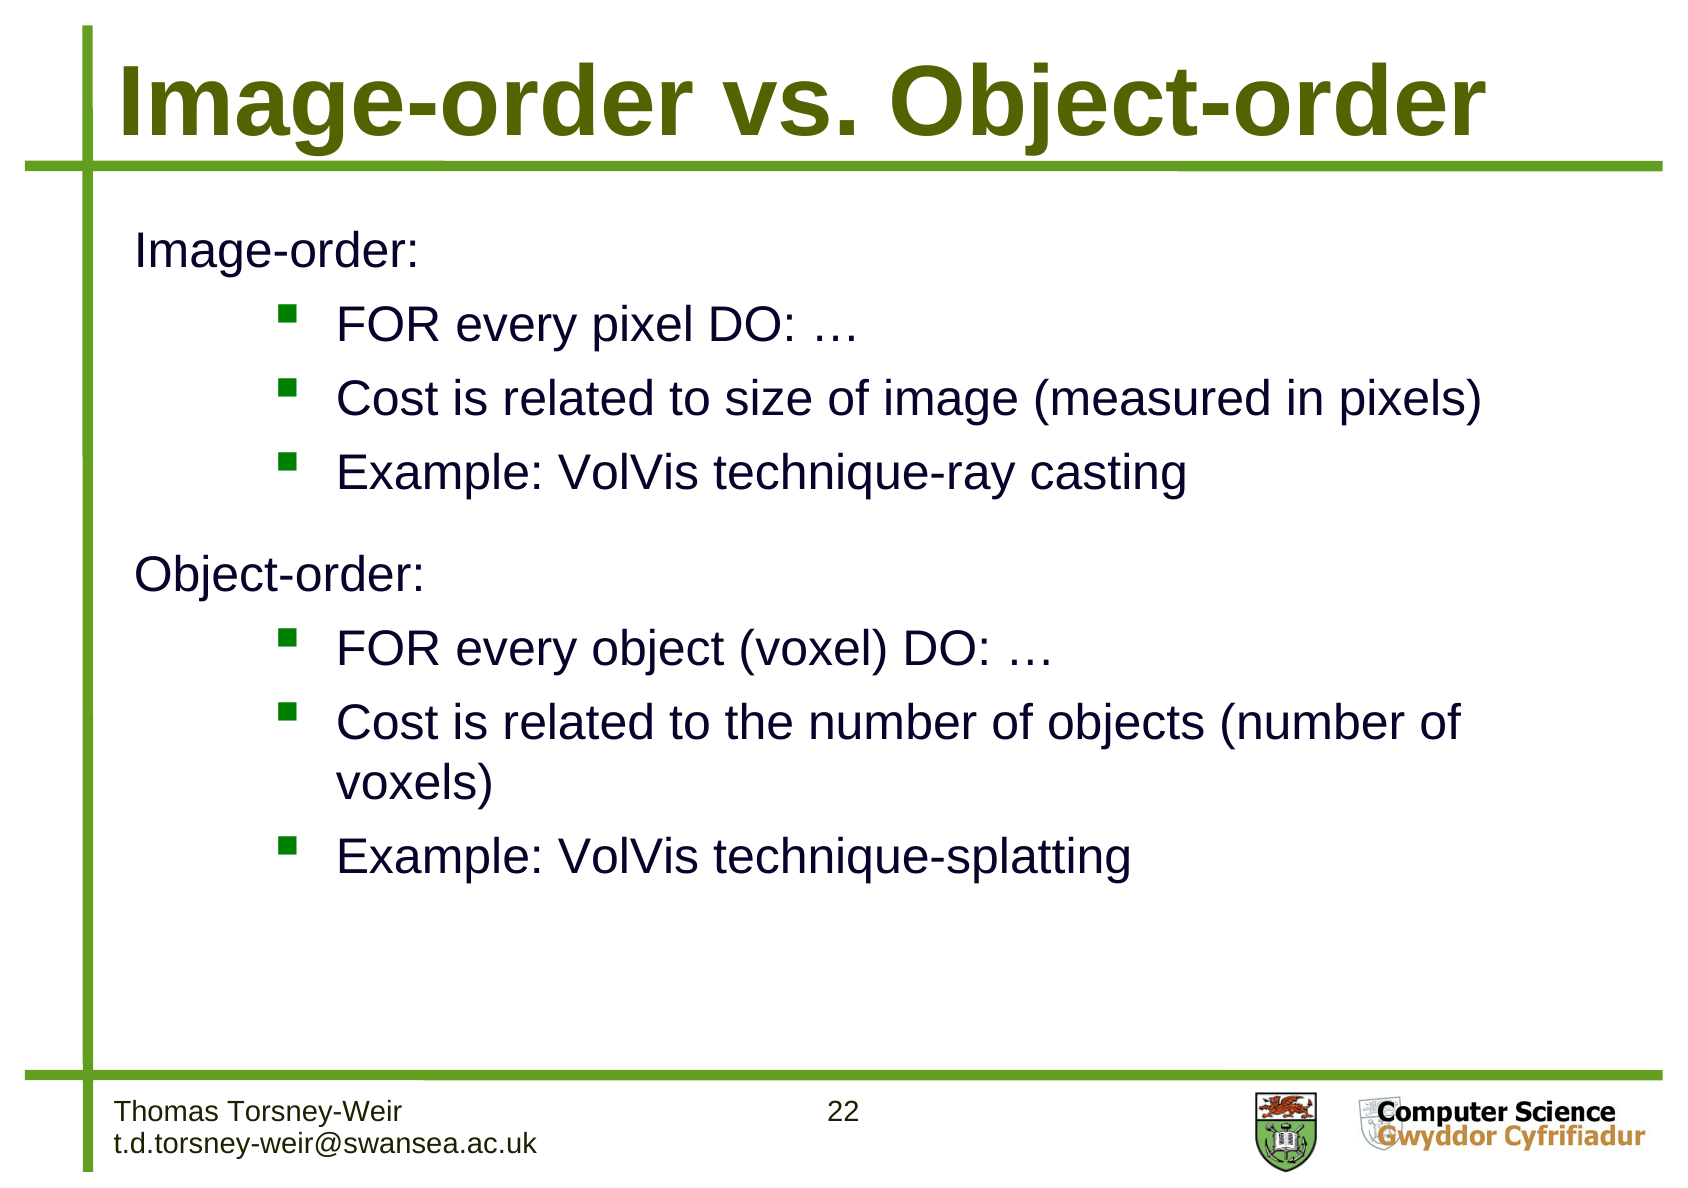

# Image-order vs. Object-order
Image-order:
FOR every pixel DO: …
Cost is related to size of image (measured in pixels)
Example: VolVis technique-ray casting
Object-order:
FOR every object (voxel) DO: …
Cost is related to the number of objects (number of voxels)
Example: VolVis technique-splatting